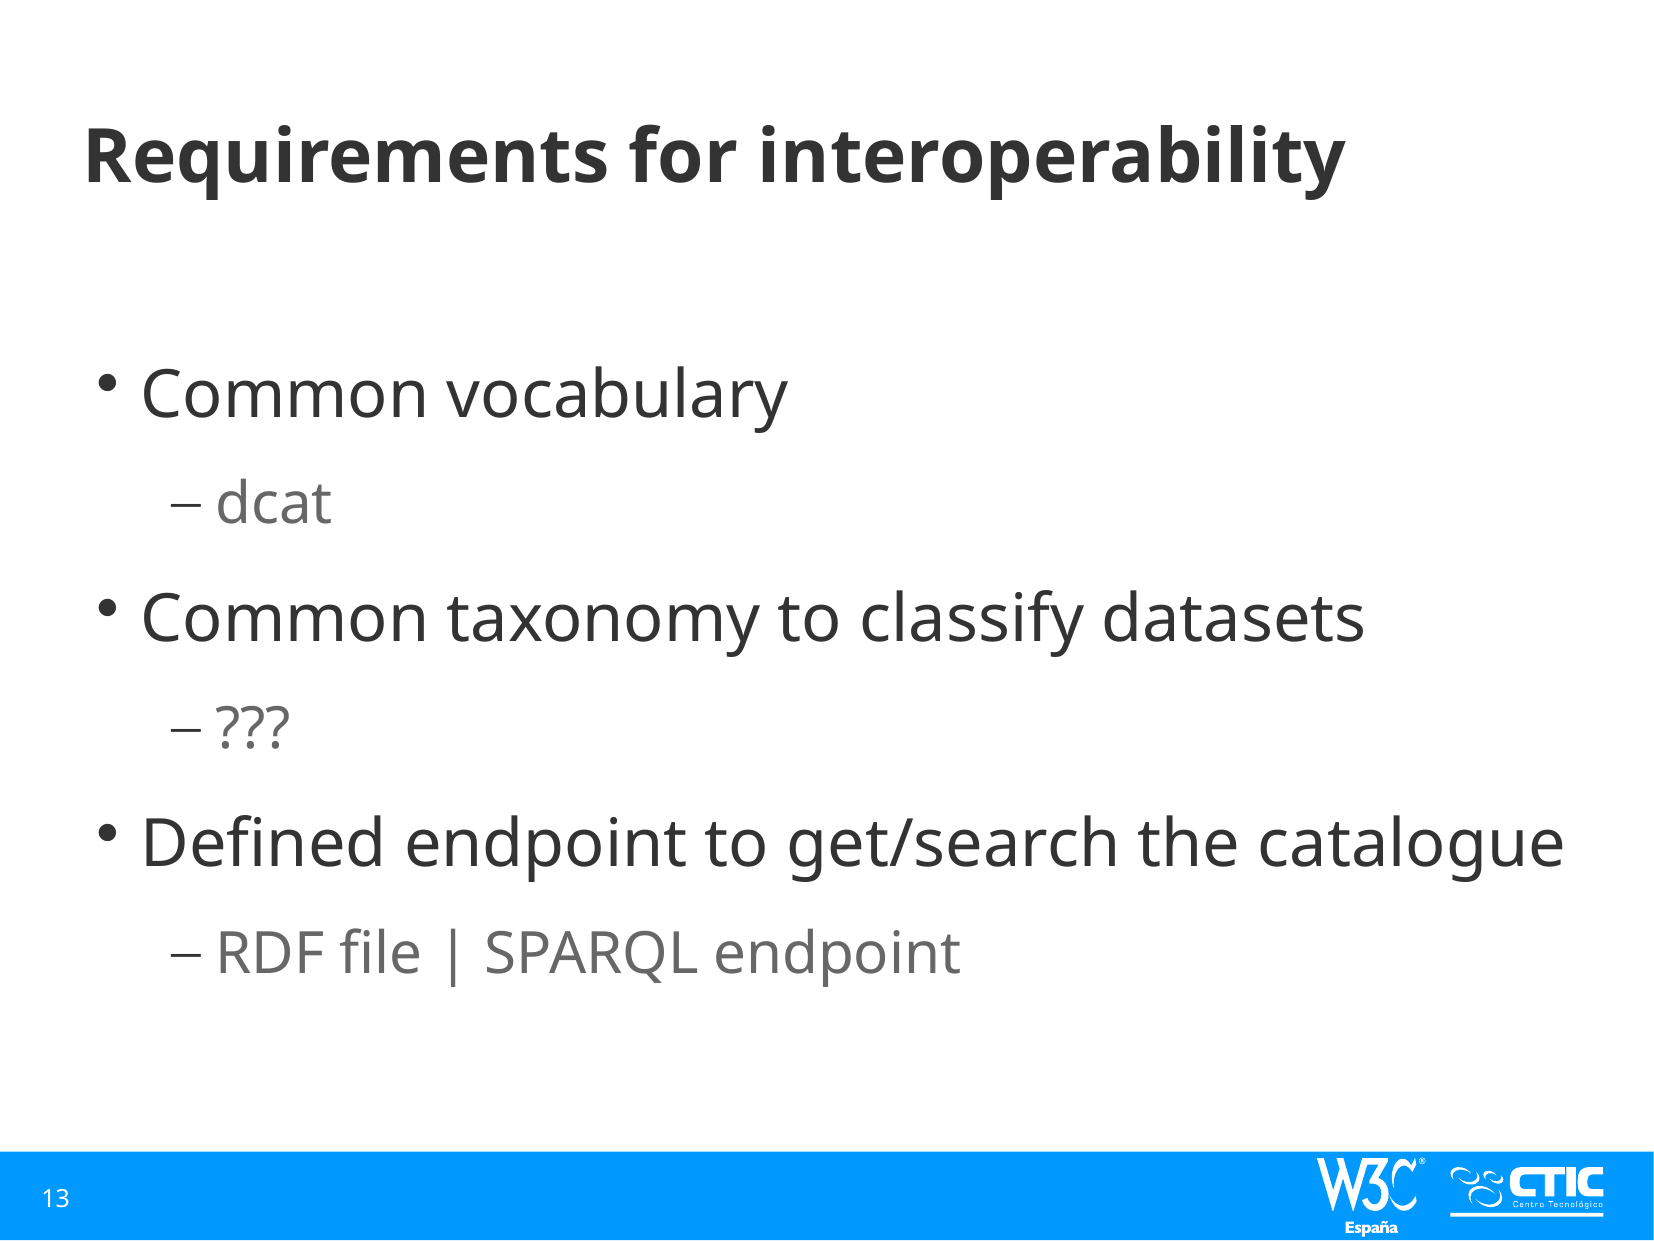

# Requirements for interoperability
Common vocabulary
dcat
Common taxonomy to classify datasets
???
Defined endpoint to get/search the catalogue
RDF file | SPARQL endpoint